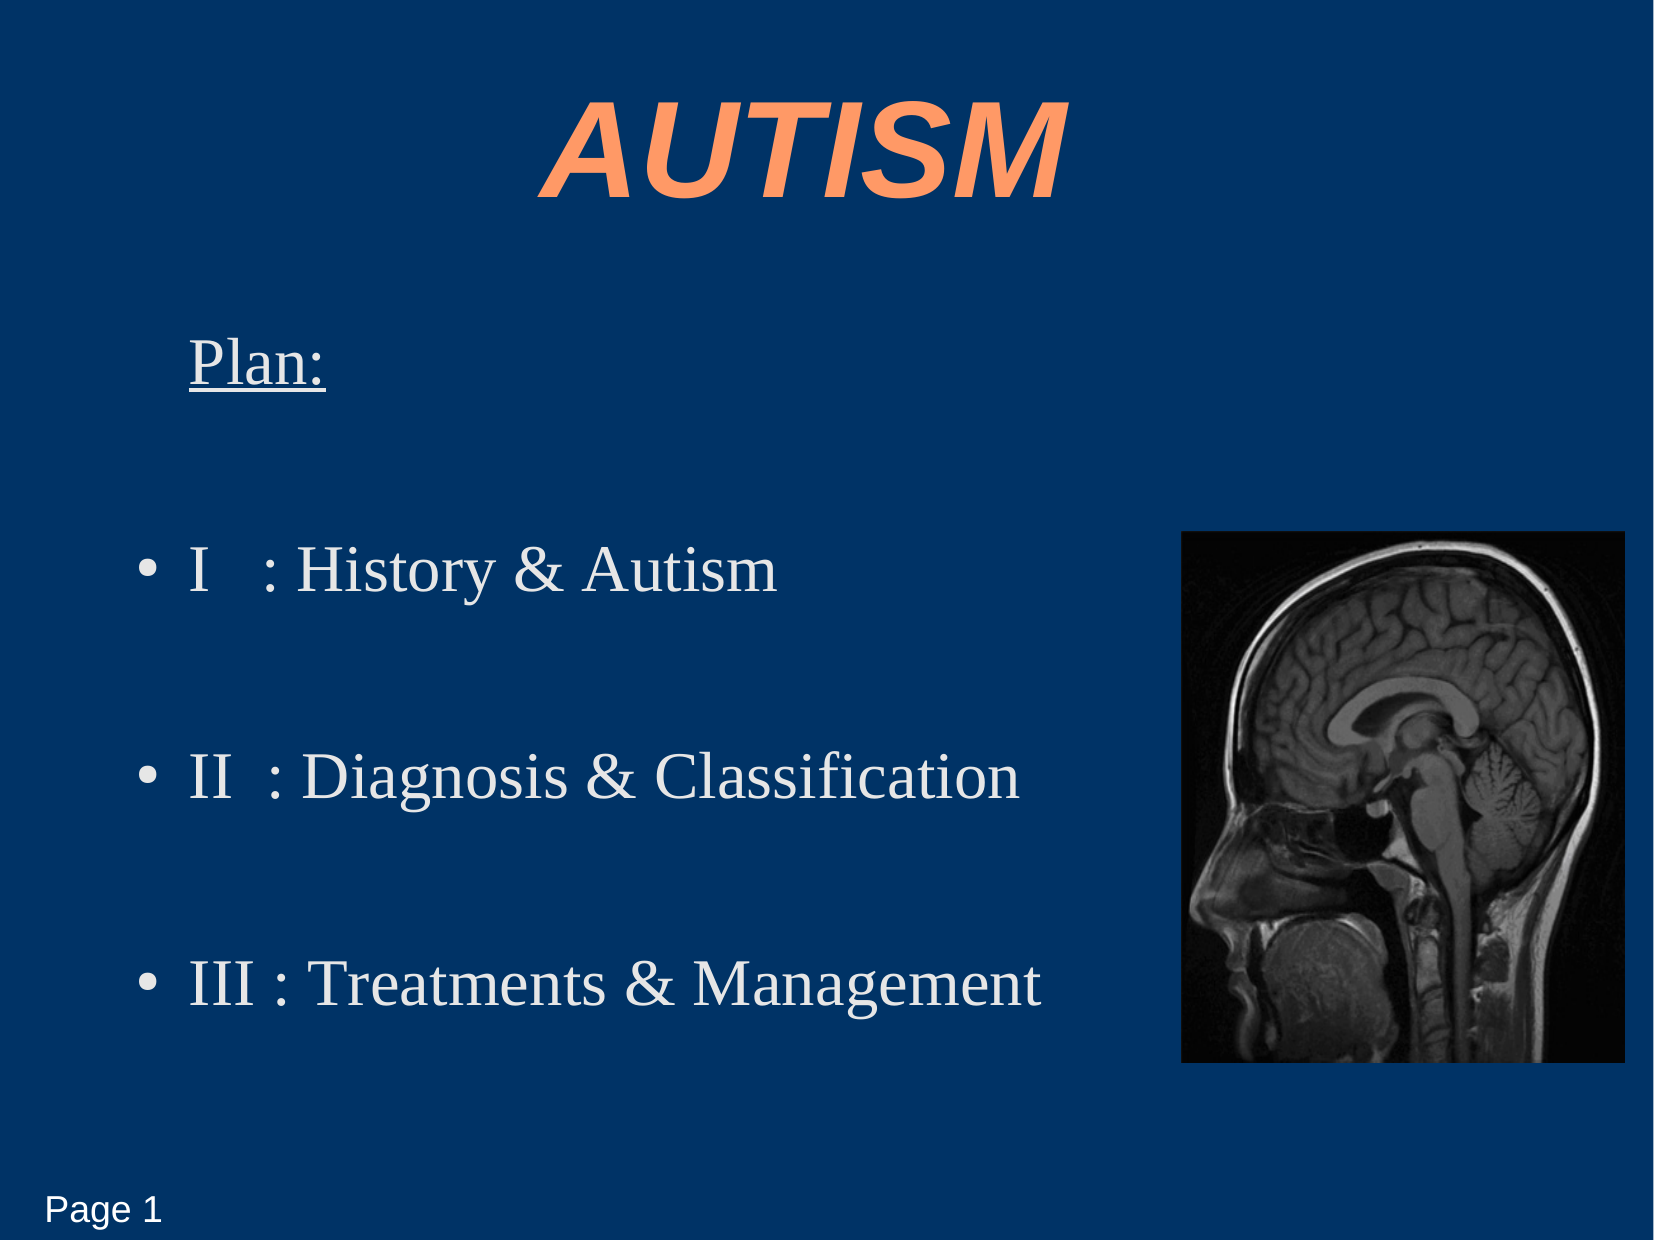

# AUTISM
Plan:
I : History & Autism
II : Diagnosis & Classification
III : Treatments & Management
Page 1